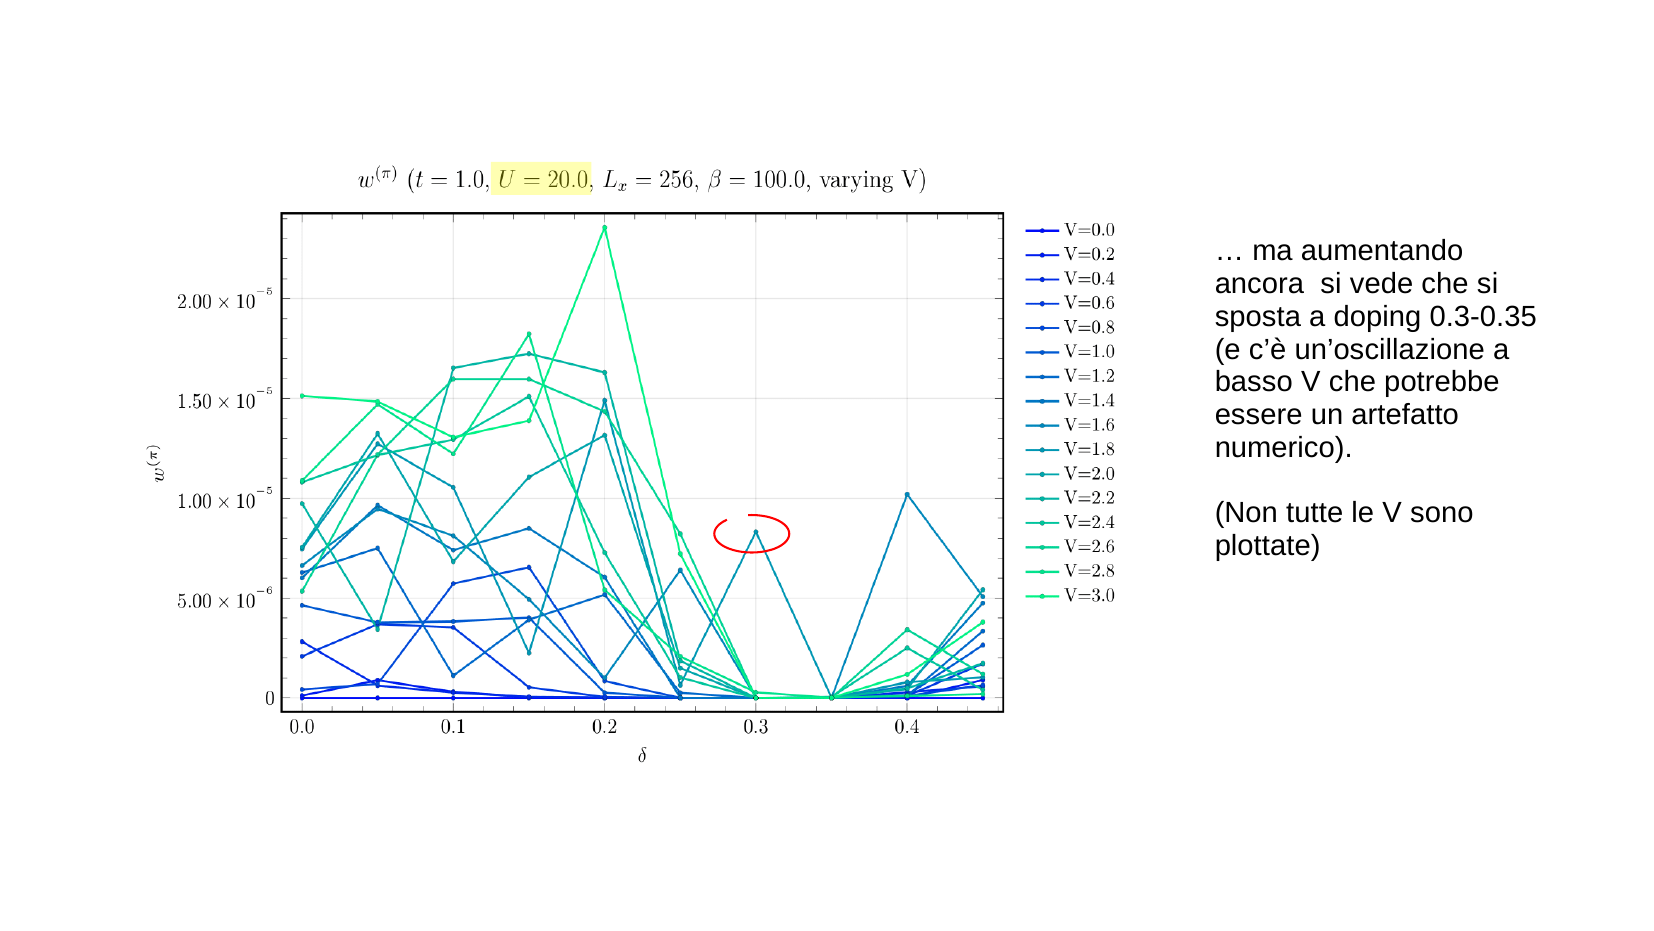

… ma aumentando ancora si vede che si sposta a doping 0.3-0.35 (e c’è un’oscillazione a basso V che potrebbe essere un artefatto numerico).
(Non tutte le V sono plottate)